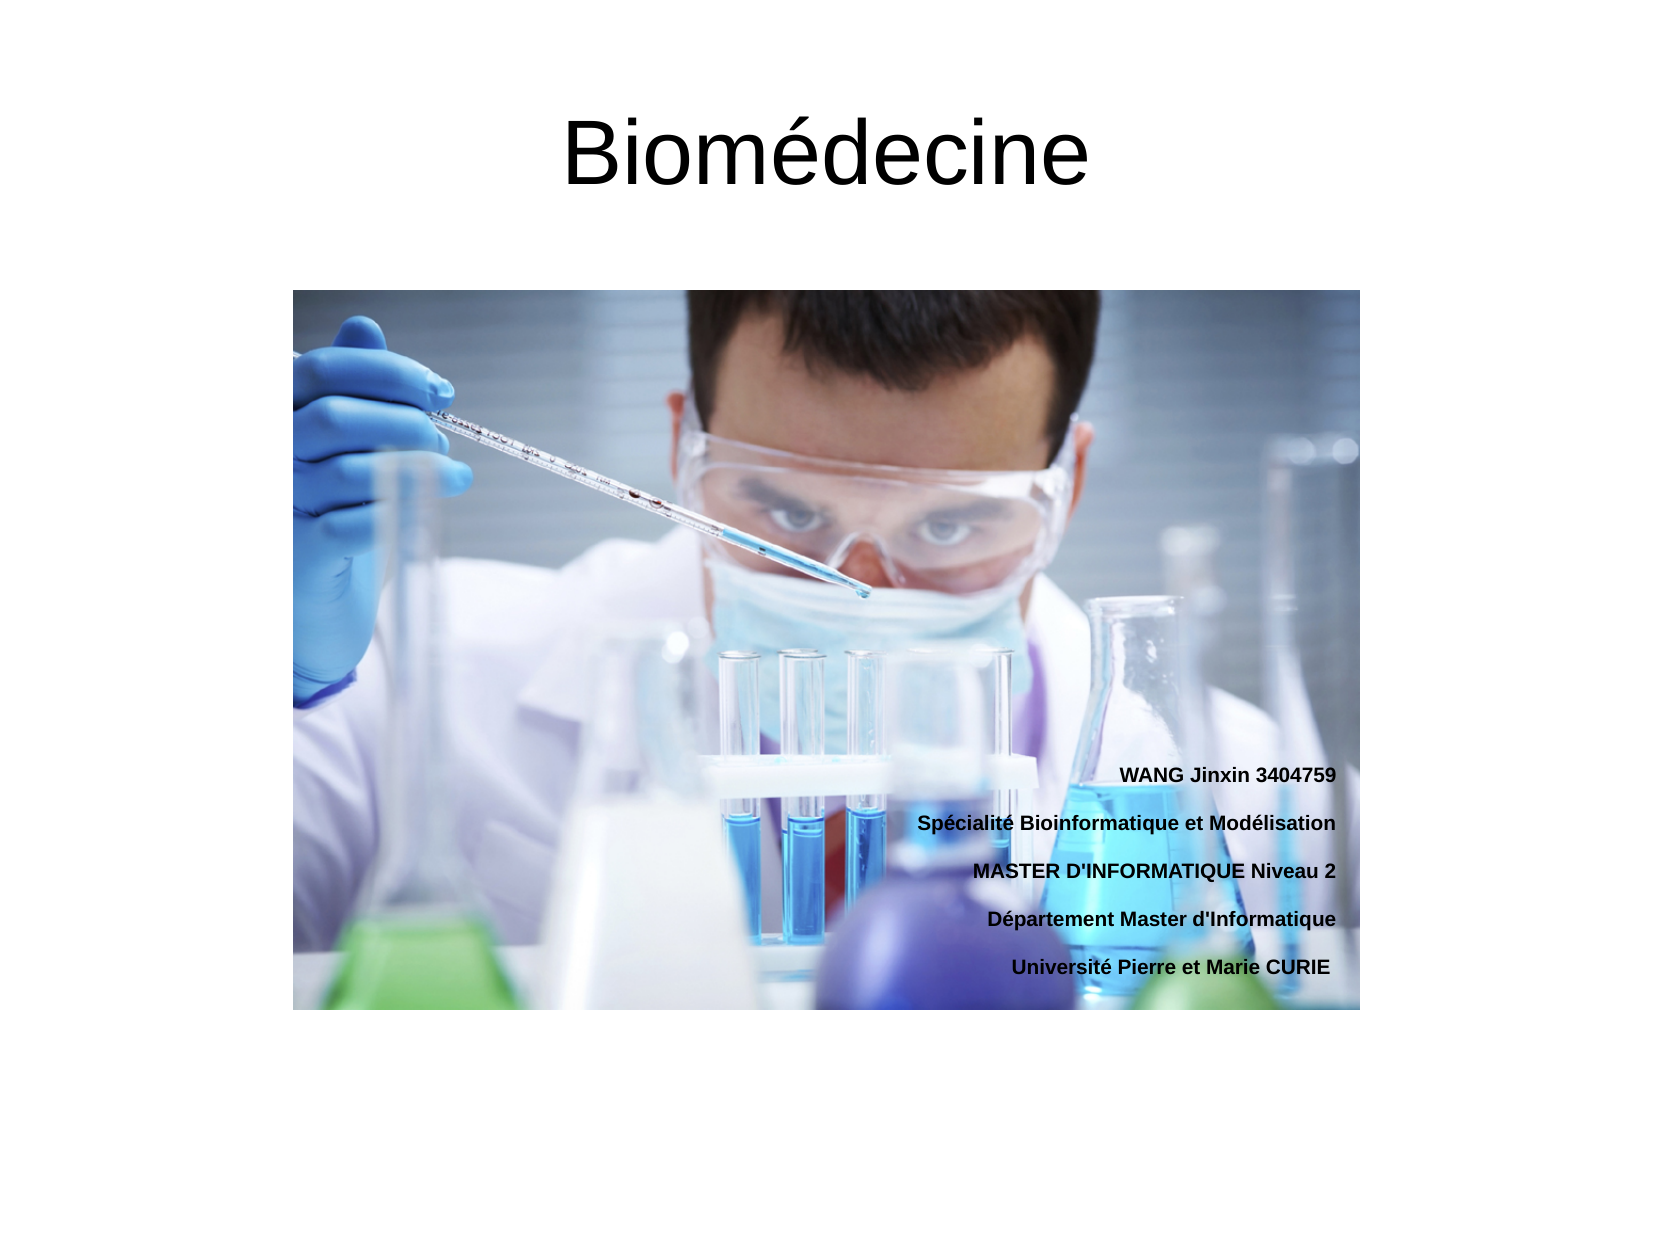

# Biomédecine
WANG Jinxin 3404759
Spécialité Bioinformatique et Modélisation
MASTER D'INFORMATIQUE Niveau 2
Département Master d'Informatique
Université Pierre et Marie CURIE